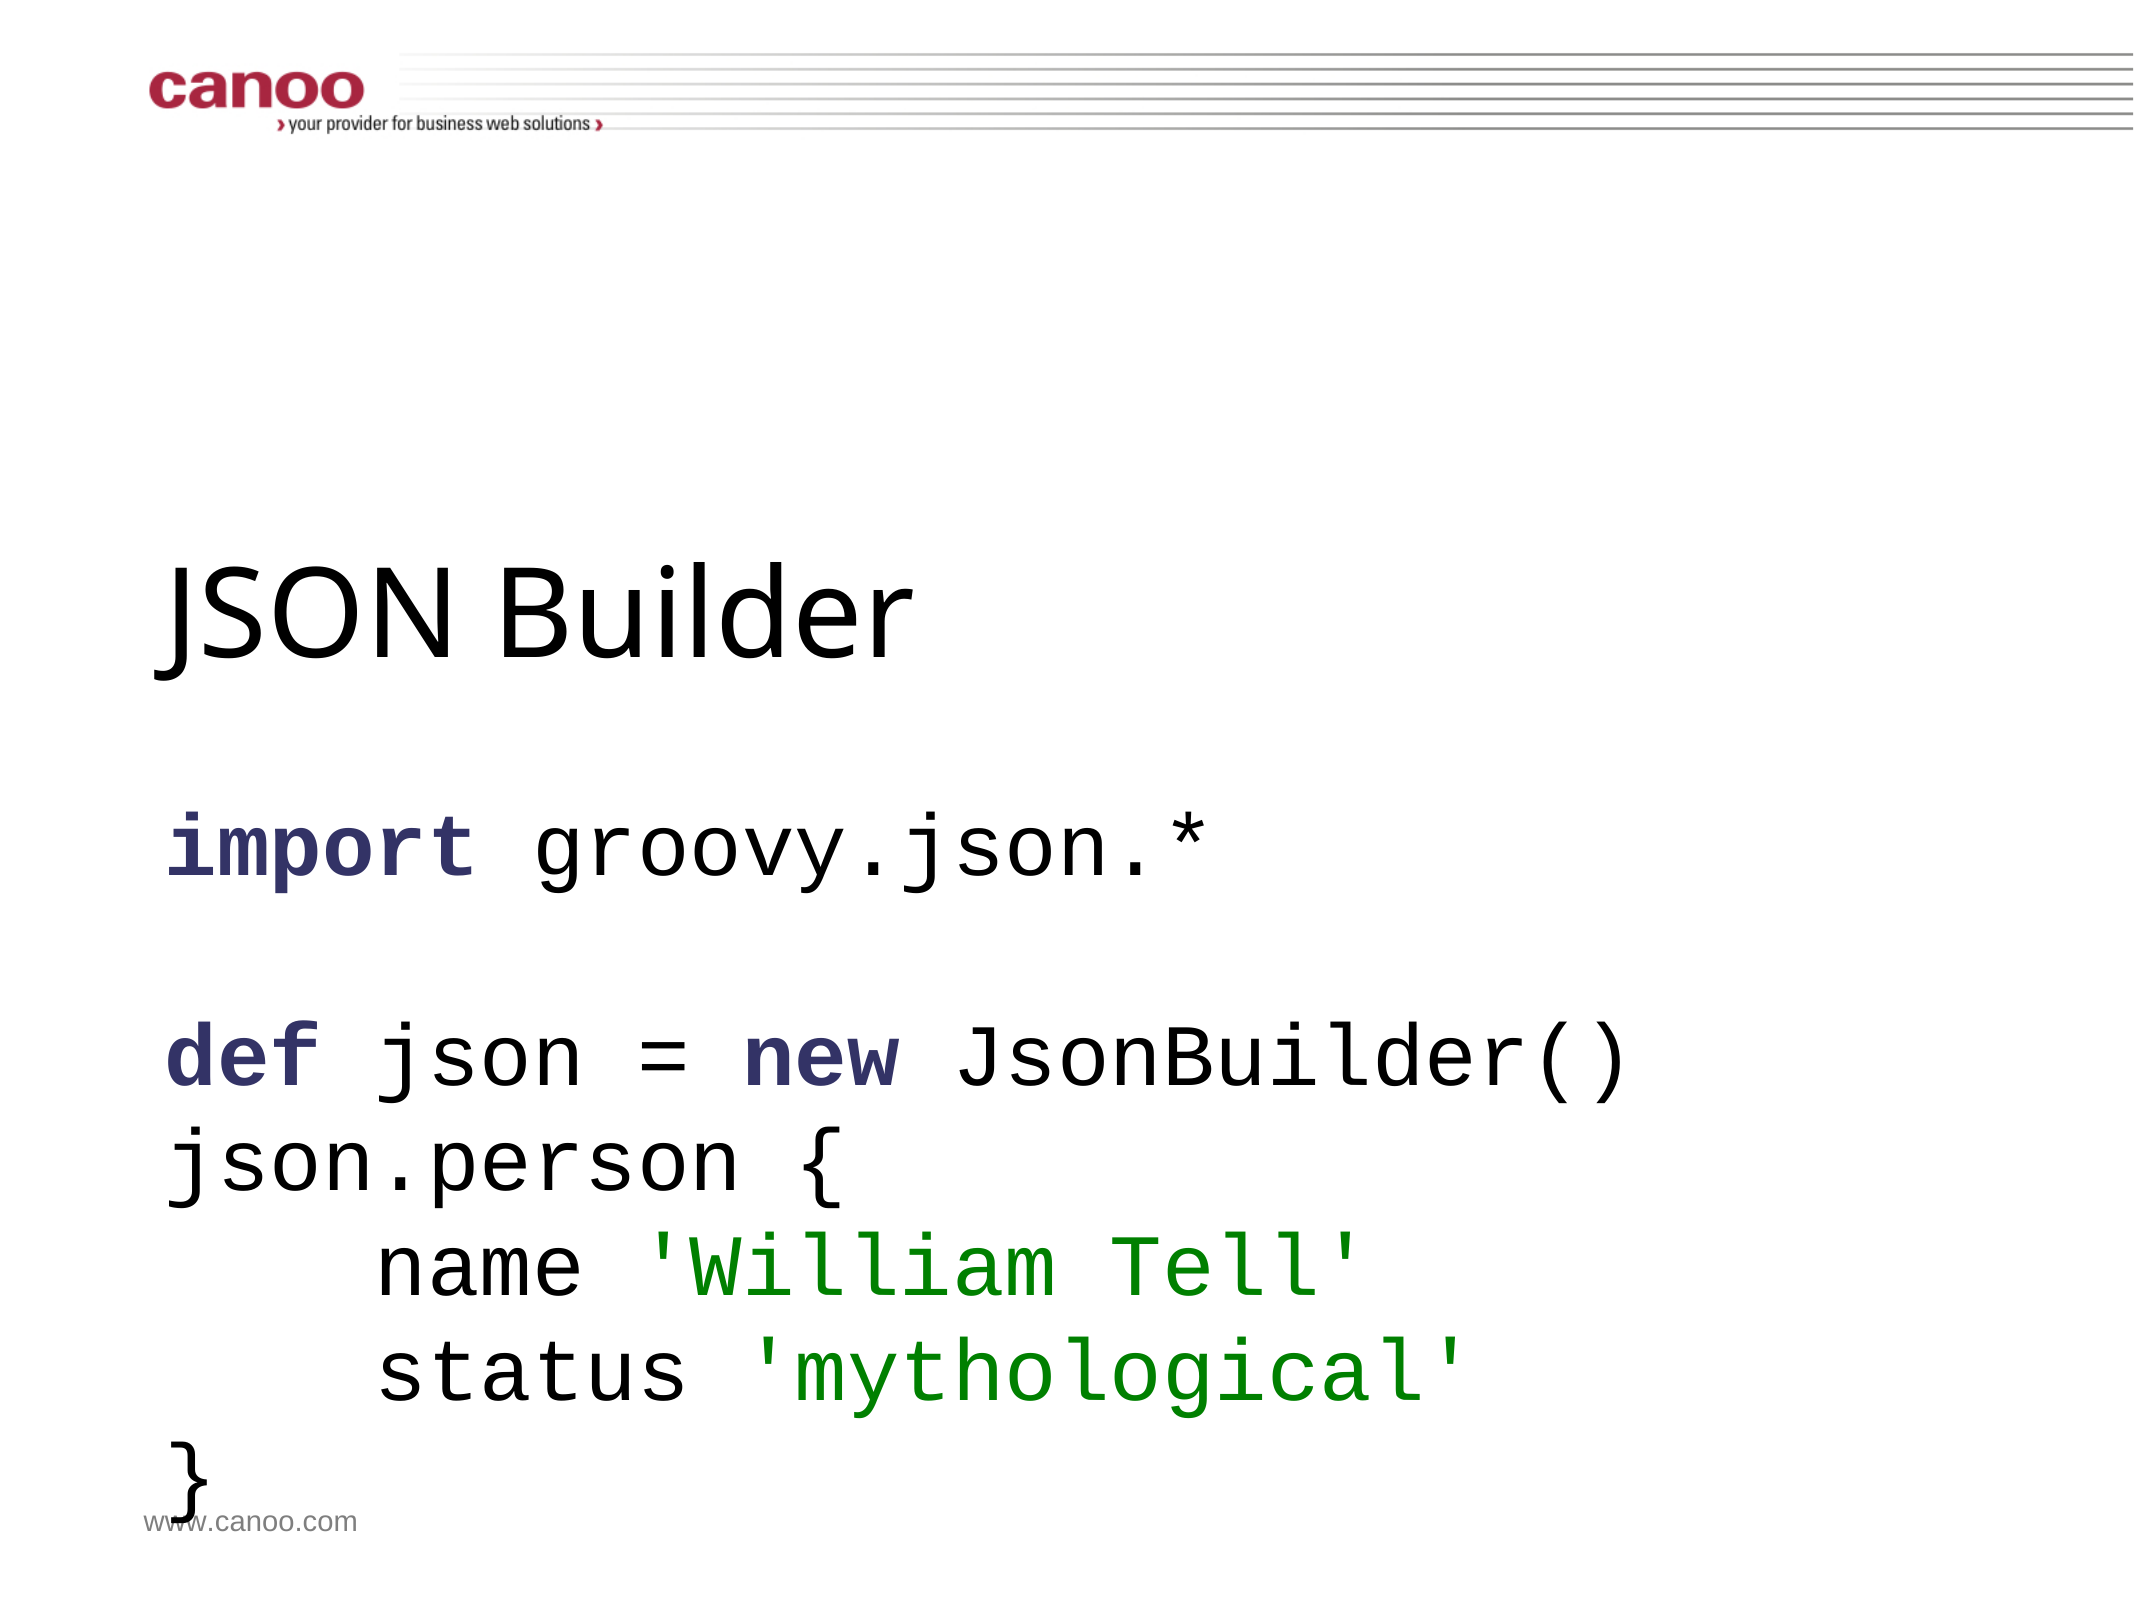

JSON Builder
import groovy.json.*
def json = new JsonBuilder()
json.person {
 name 'William Tell'
 status 'mythological'
}